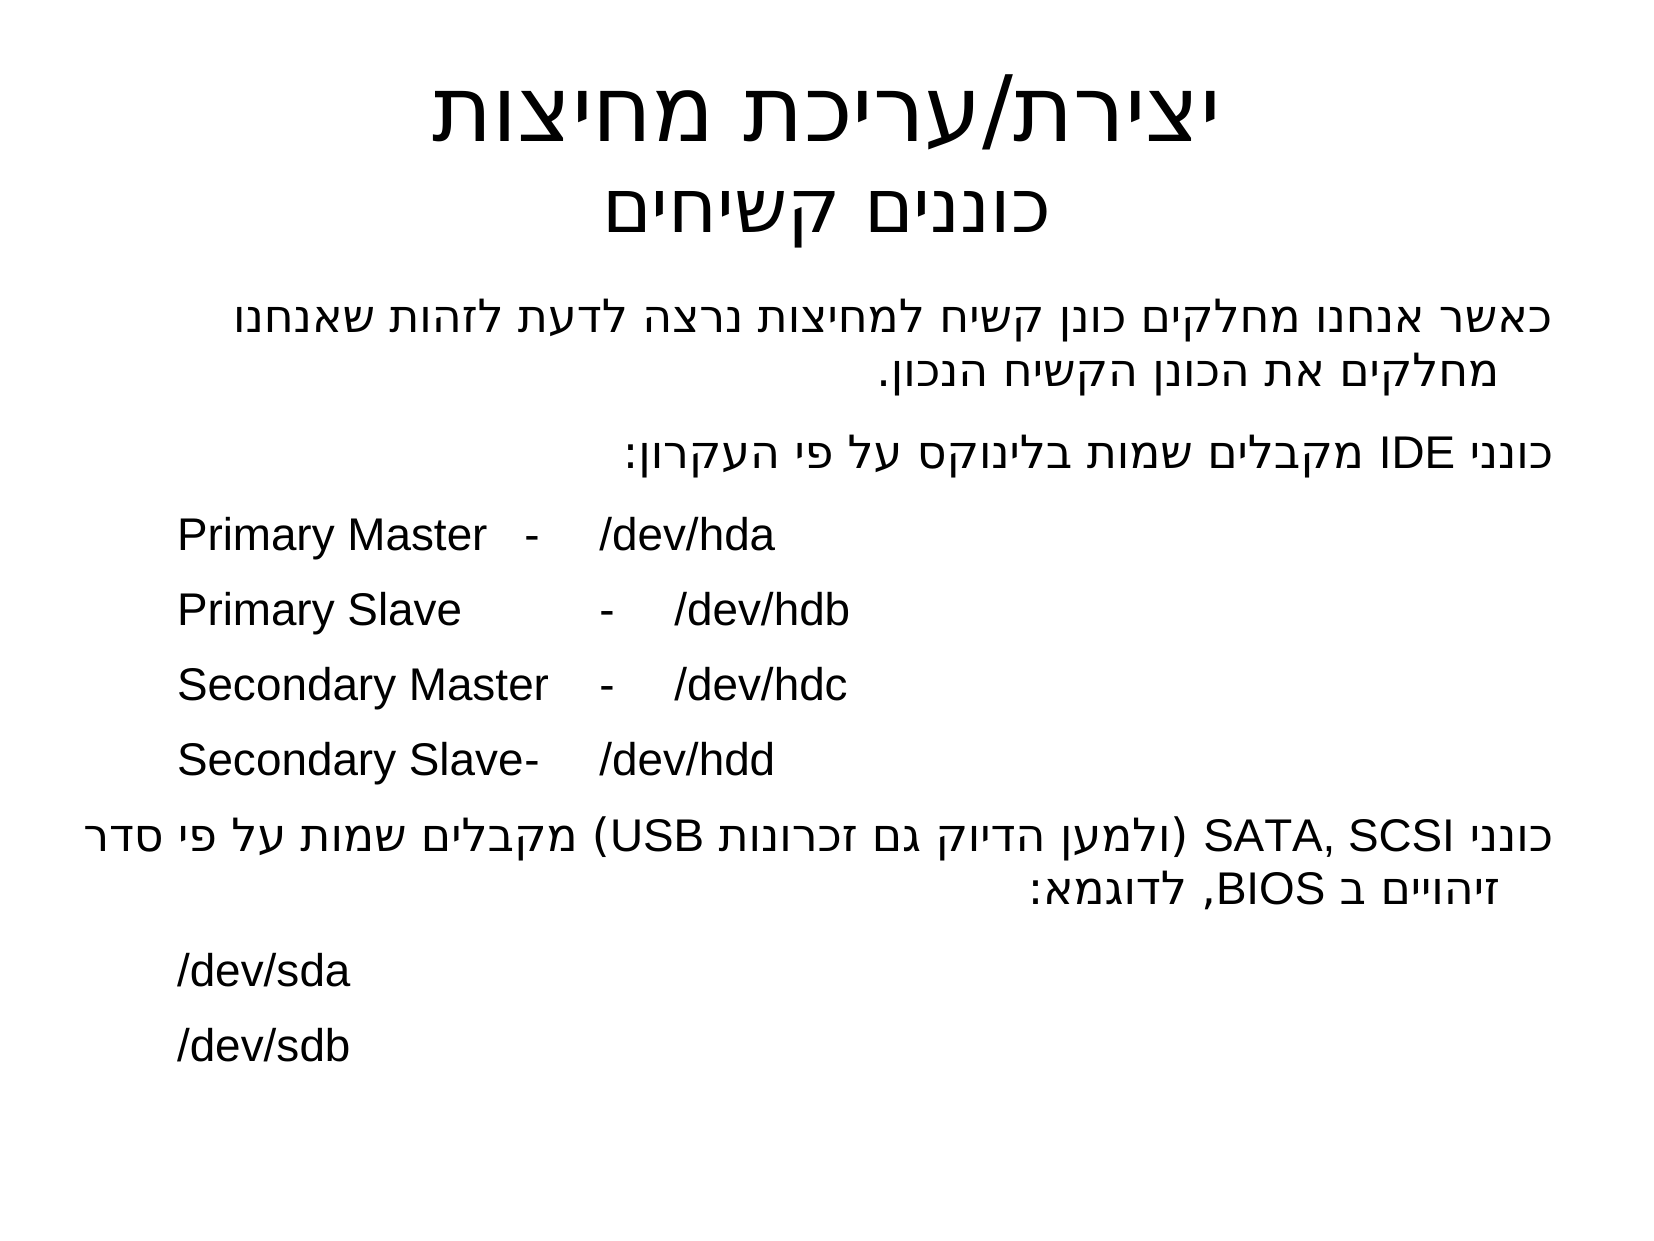

# יצירת/עריכת מחיצות כוננים קשיחים
כאשר אנחנו מחלקים כונן קשיח למחיצות נרצה לדעת לזהות שאנחנו מחלקים את הכונן הקשיח הנכון.
כונני IDE מקבלים שמות בלינוקס על פי העקרון:
Primary Master	-	/dev/hda
Primary Slave		-	/dev/hdb
Secondary Master	-	/dev/hdc
Secondary Slave	-	/dev/hdd
כונני SATA, SCSI (ולמען הדיוק גם זכרונות USB) מקבלים שמות על פי סדר זיהויים ב BIOS, לדוגמא:
/dev/sda
/dev/sdb